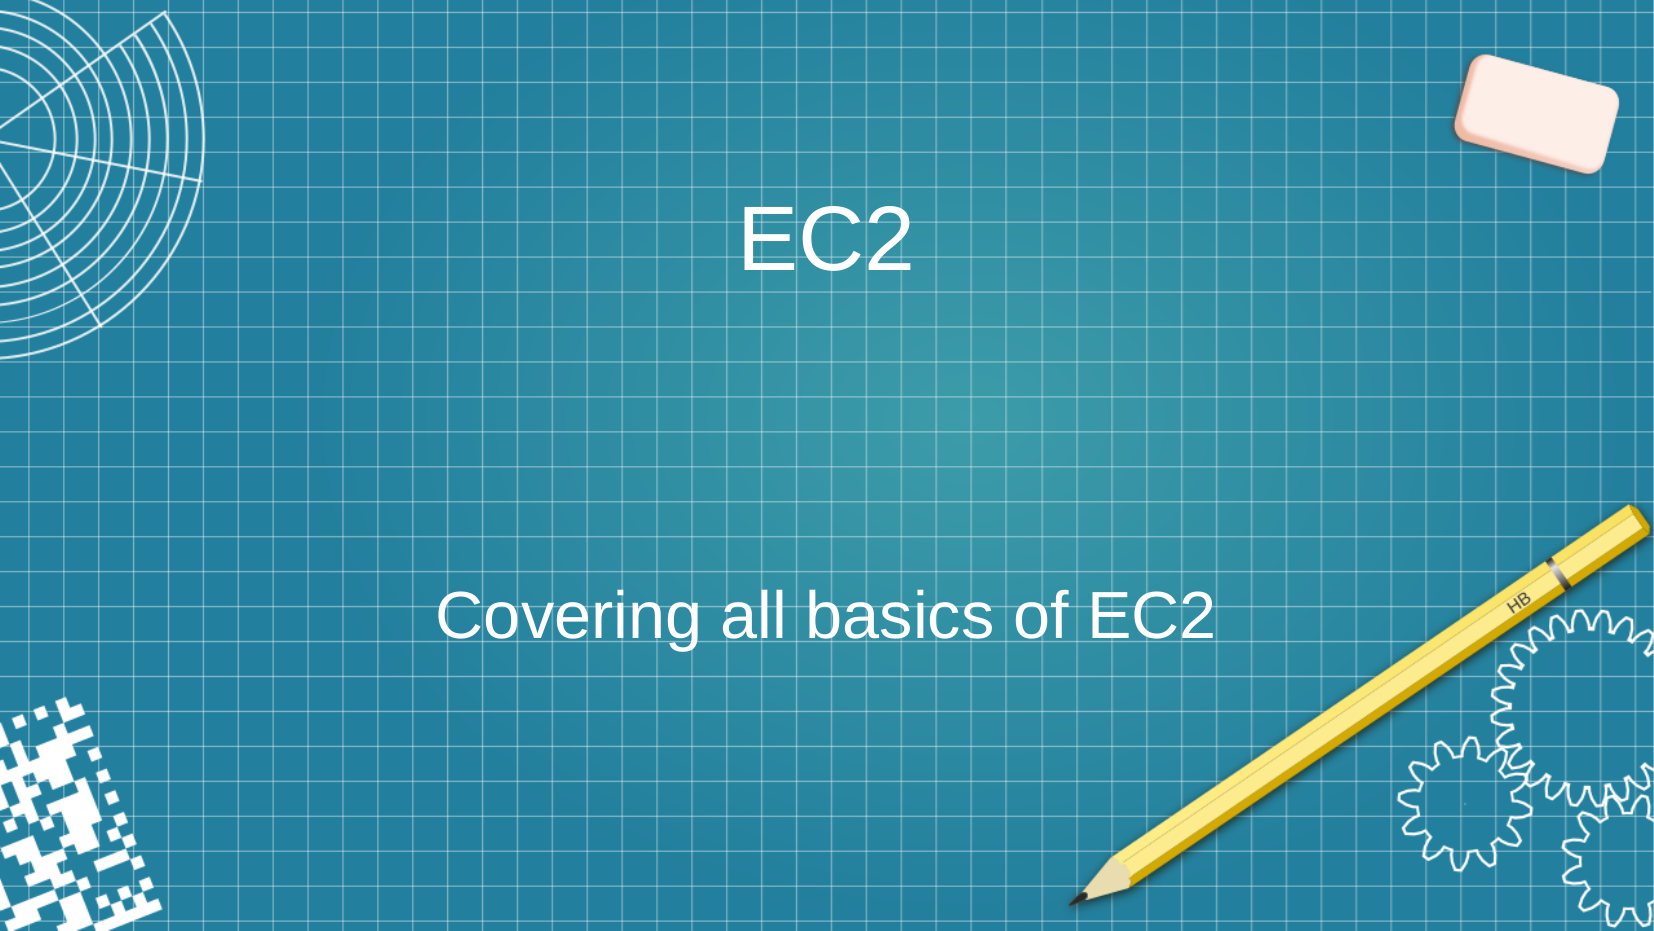

# EC2
Covering all basics of EC2